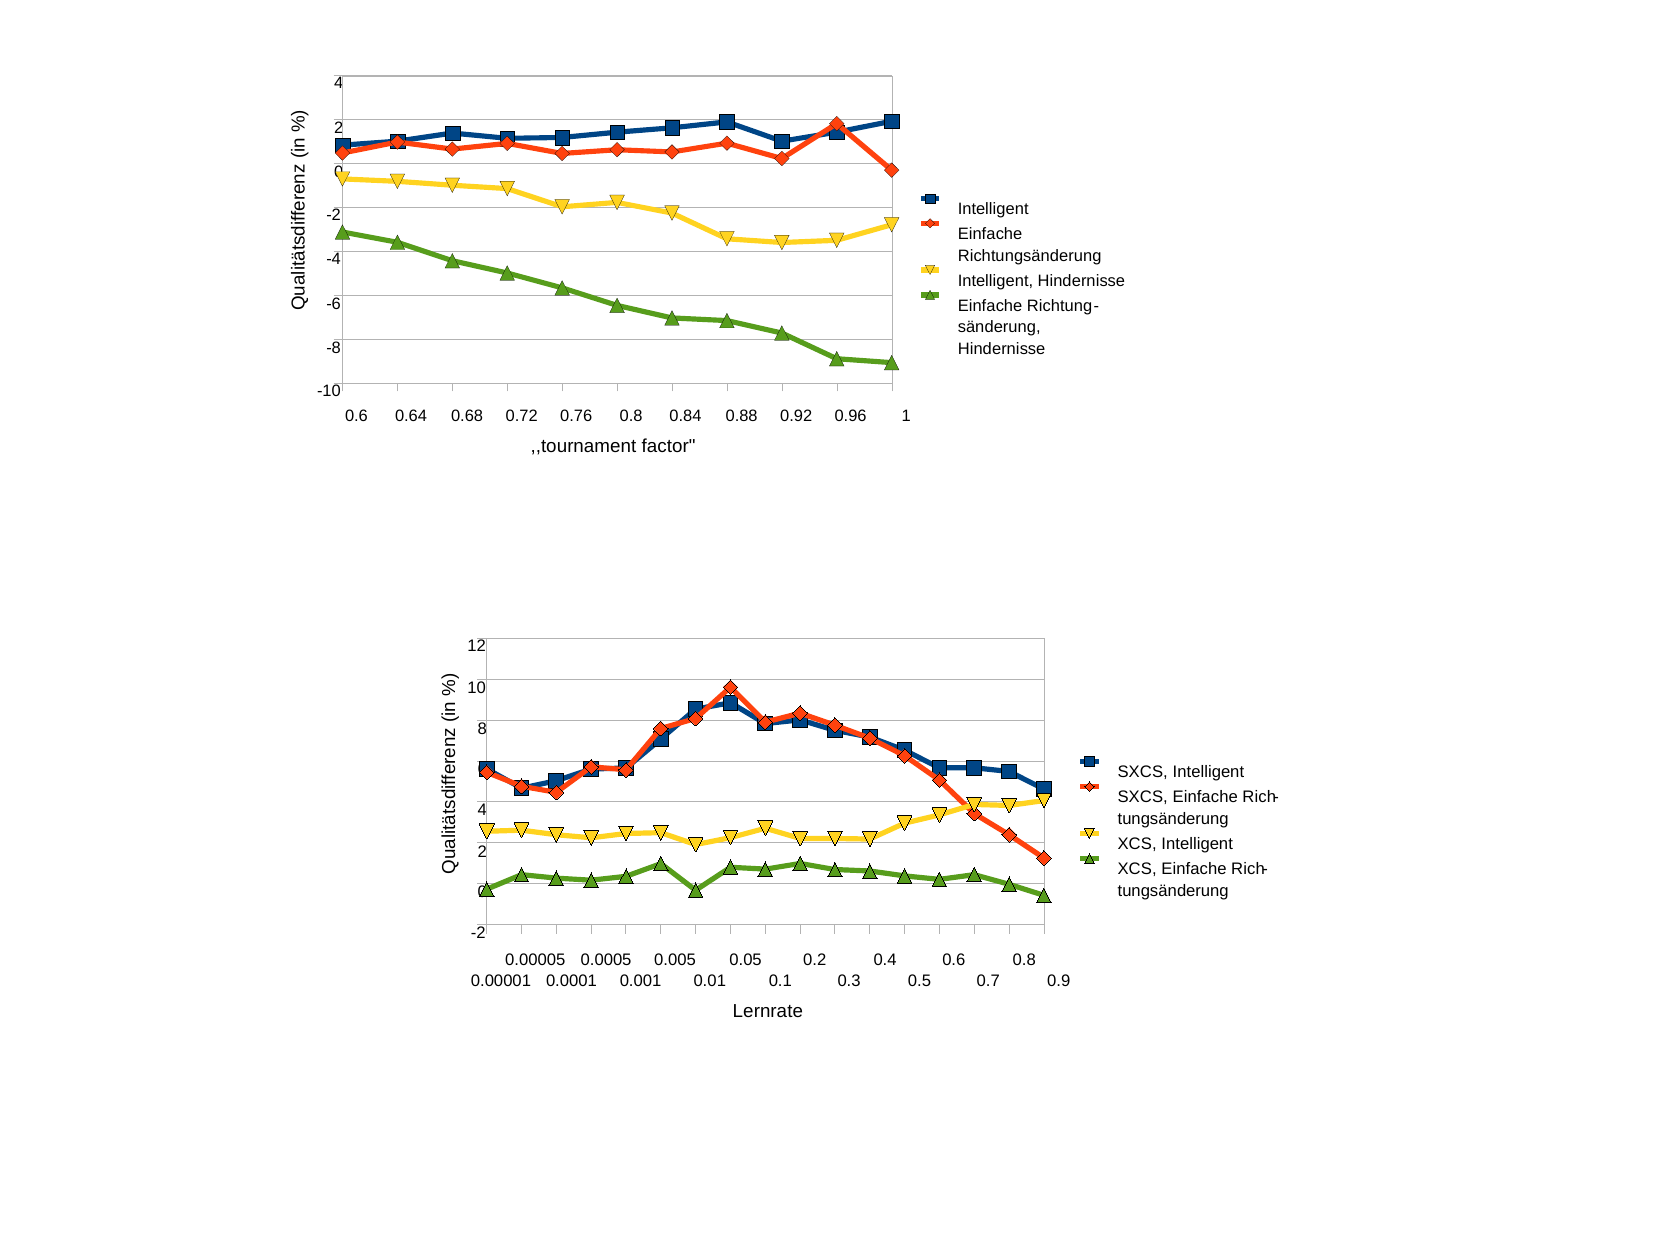

12
10
8
6
SXCS, Intelligent
Qualitätsdifferenz (in %)
SXCS, Einfache Rich
-
4
tungsänderung
XCS, Intelligent
2
XCS, Einfache Rich
-
tungsänderung
0
-2
0.00005
0.0005
0.005
0.05
0.2
0.4
0.6
0.8
0.00001
0.0001
0.001
0.01
0.1
0.3
0.5
0.7
0.9
Lernrate